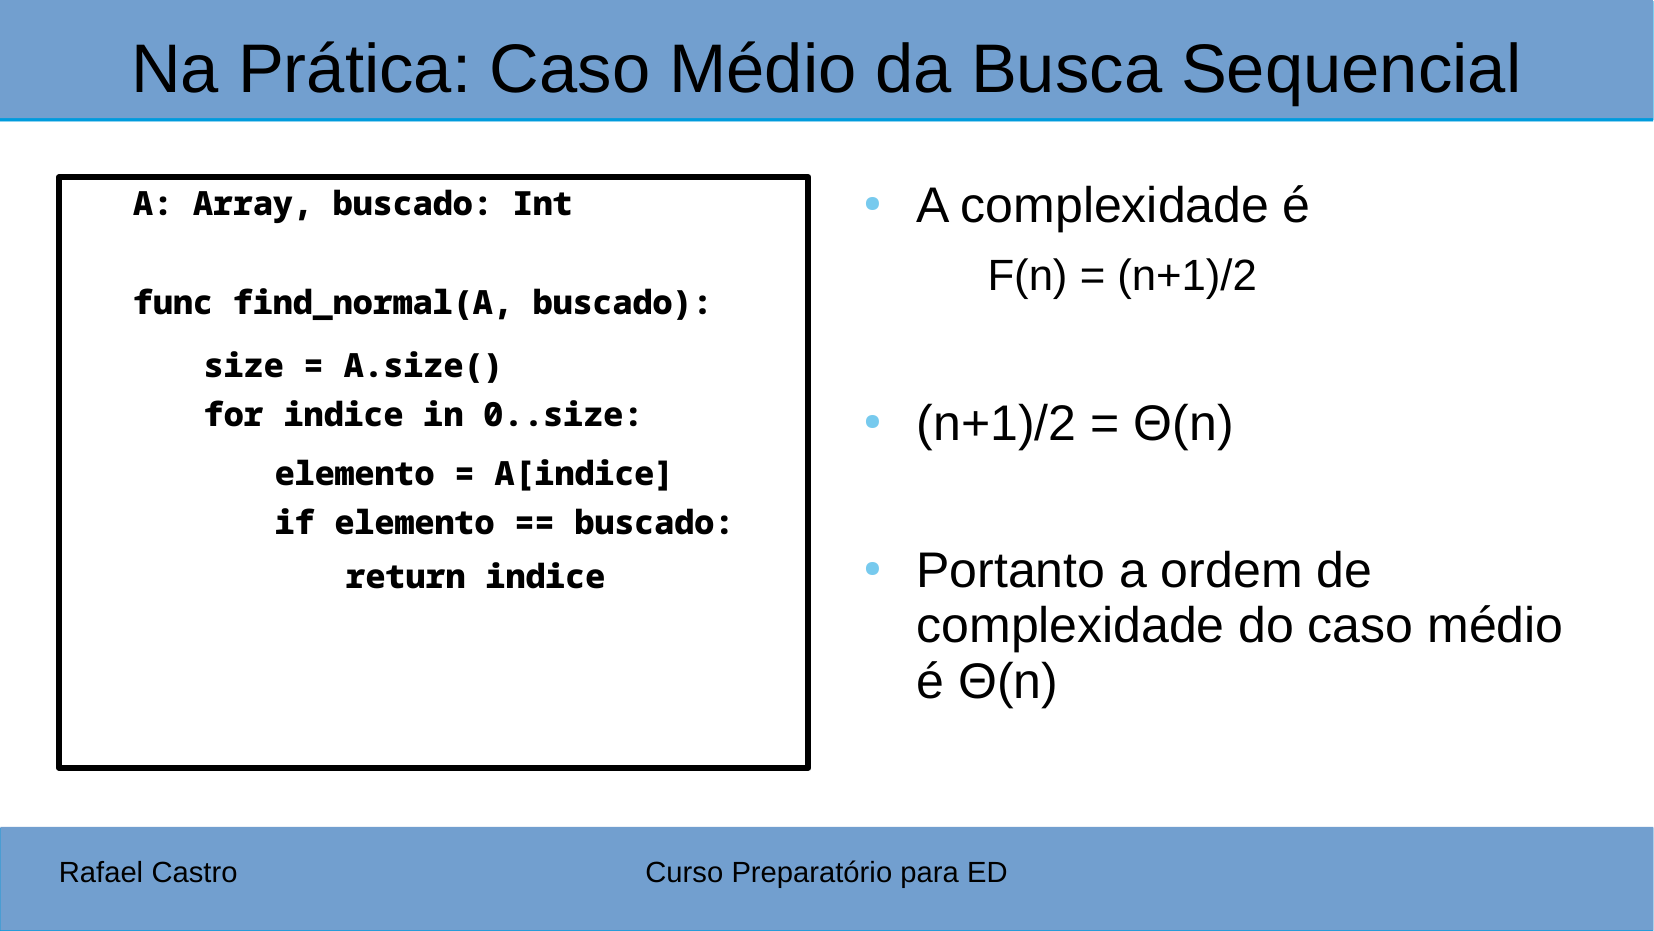

# Na Prática: Caso Médio da Busca Sequencial
A: Array, buscado: Int
func find_normal(A, buscado):
size = A.size()
for indice in 0..size:
elemento = A[indice]
if elemento == buscado:
return indice
A complexidade é
F(n) = (n+1)/2
(n+1)/2 = Θ(n)
Portanto a ordem de complexidade do caso médio é Θ(n)
Curso Preparatório para ED